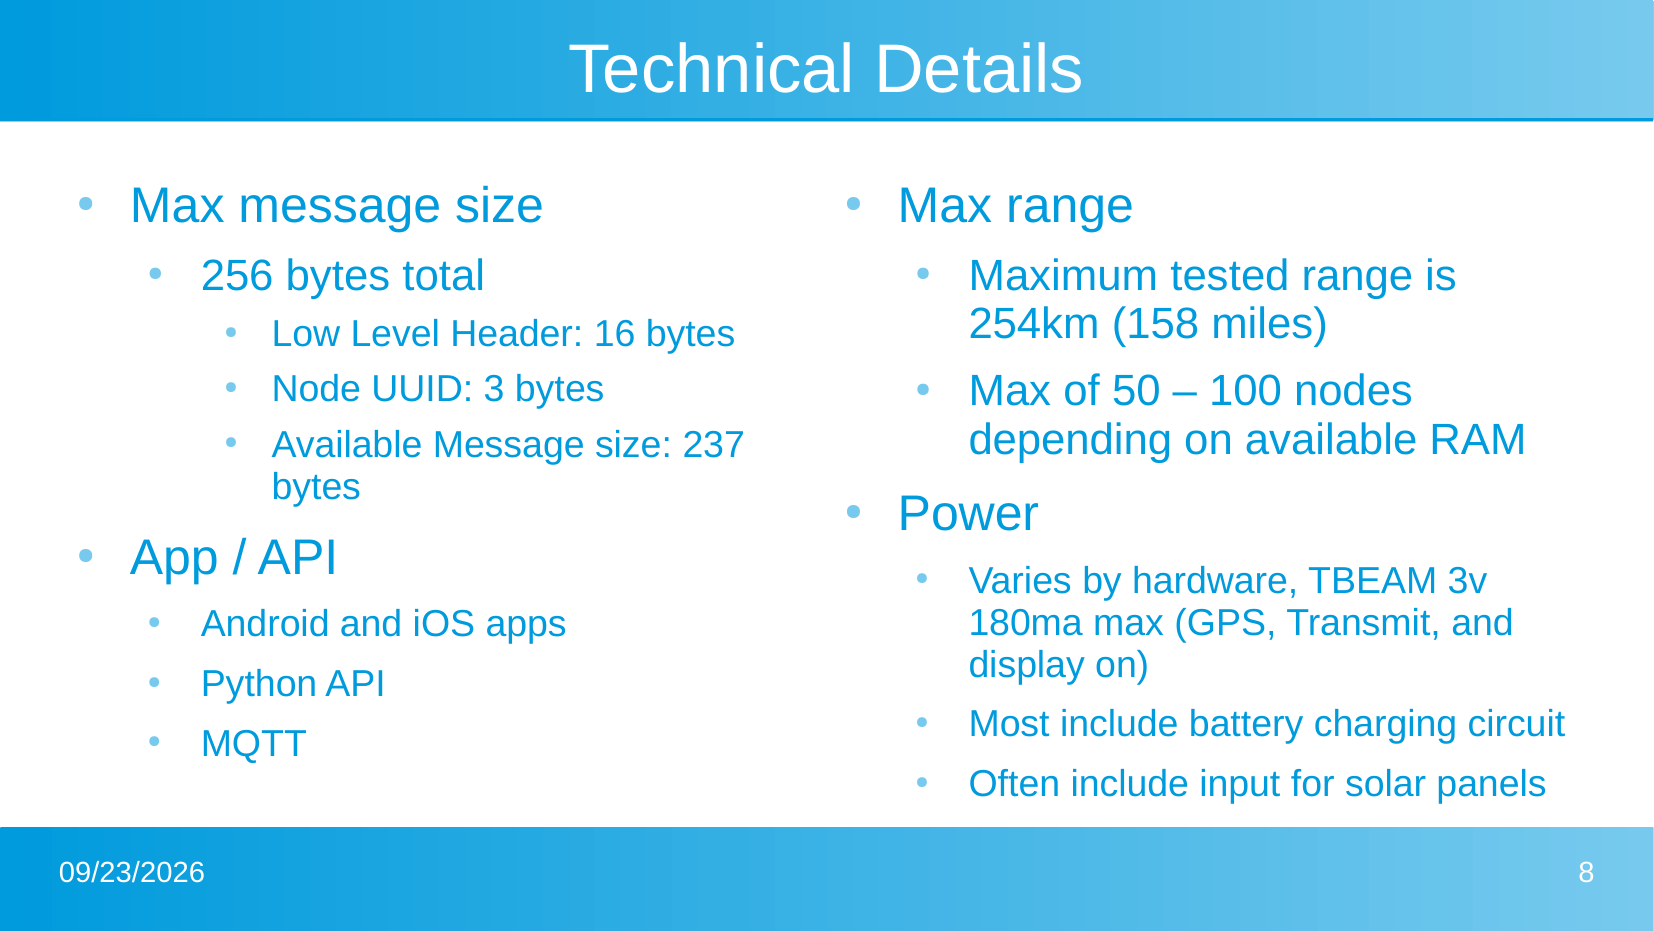

# Technical Details
Max message size
256 bytes total
Low Level Header: 16 bytes
Node UUID: 3 bytes
Available Message size: 237 bytes
App / API
Android and iOS apps
Python API
MQTT
Max range
Maximum tested range is 254km (158 miles)
Max of 50 – 100 nodes depending on available RAM
Power
Varies by hardware, TBEAM 3v 180ma max (GPS, Transmit, and display on)
Most include battery charging circuit
Often include input for solar panels
8